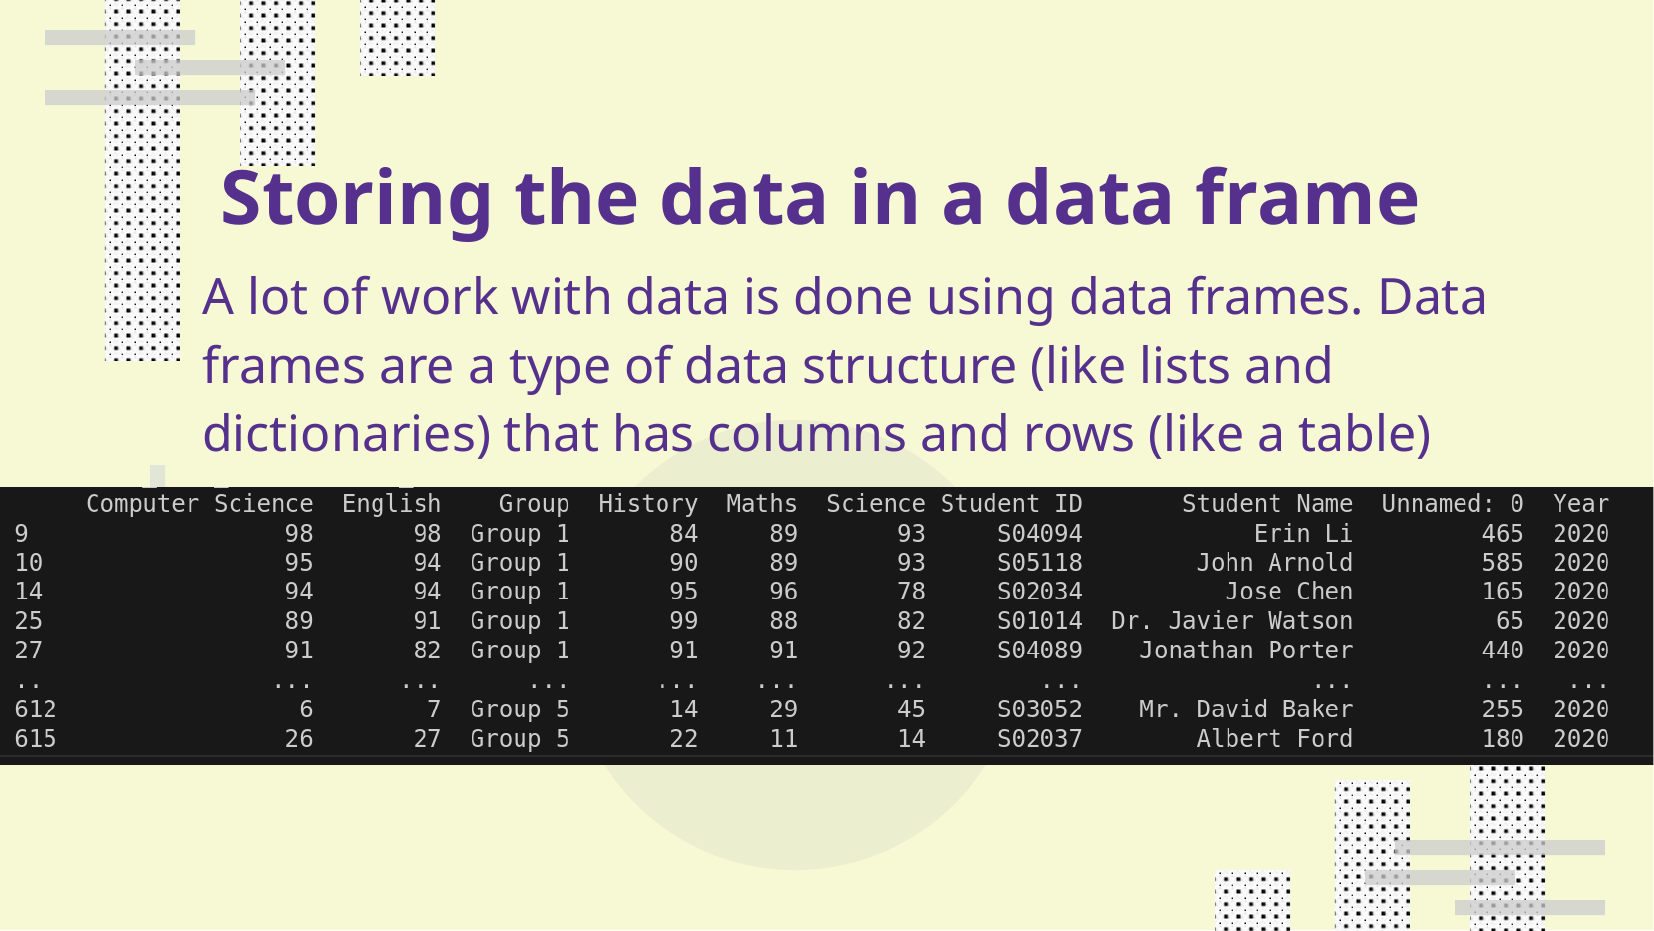

# Storing the data in a data frame
A lot of work with data is done using data frames. Data frames are a type of data structure (like lists and dictionaries) that has columns and rows (like a table)